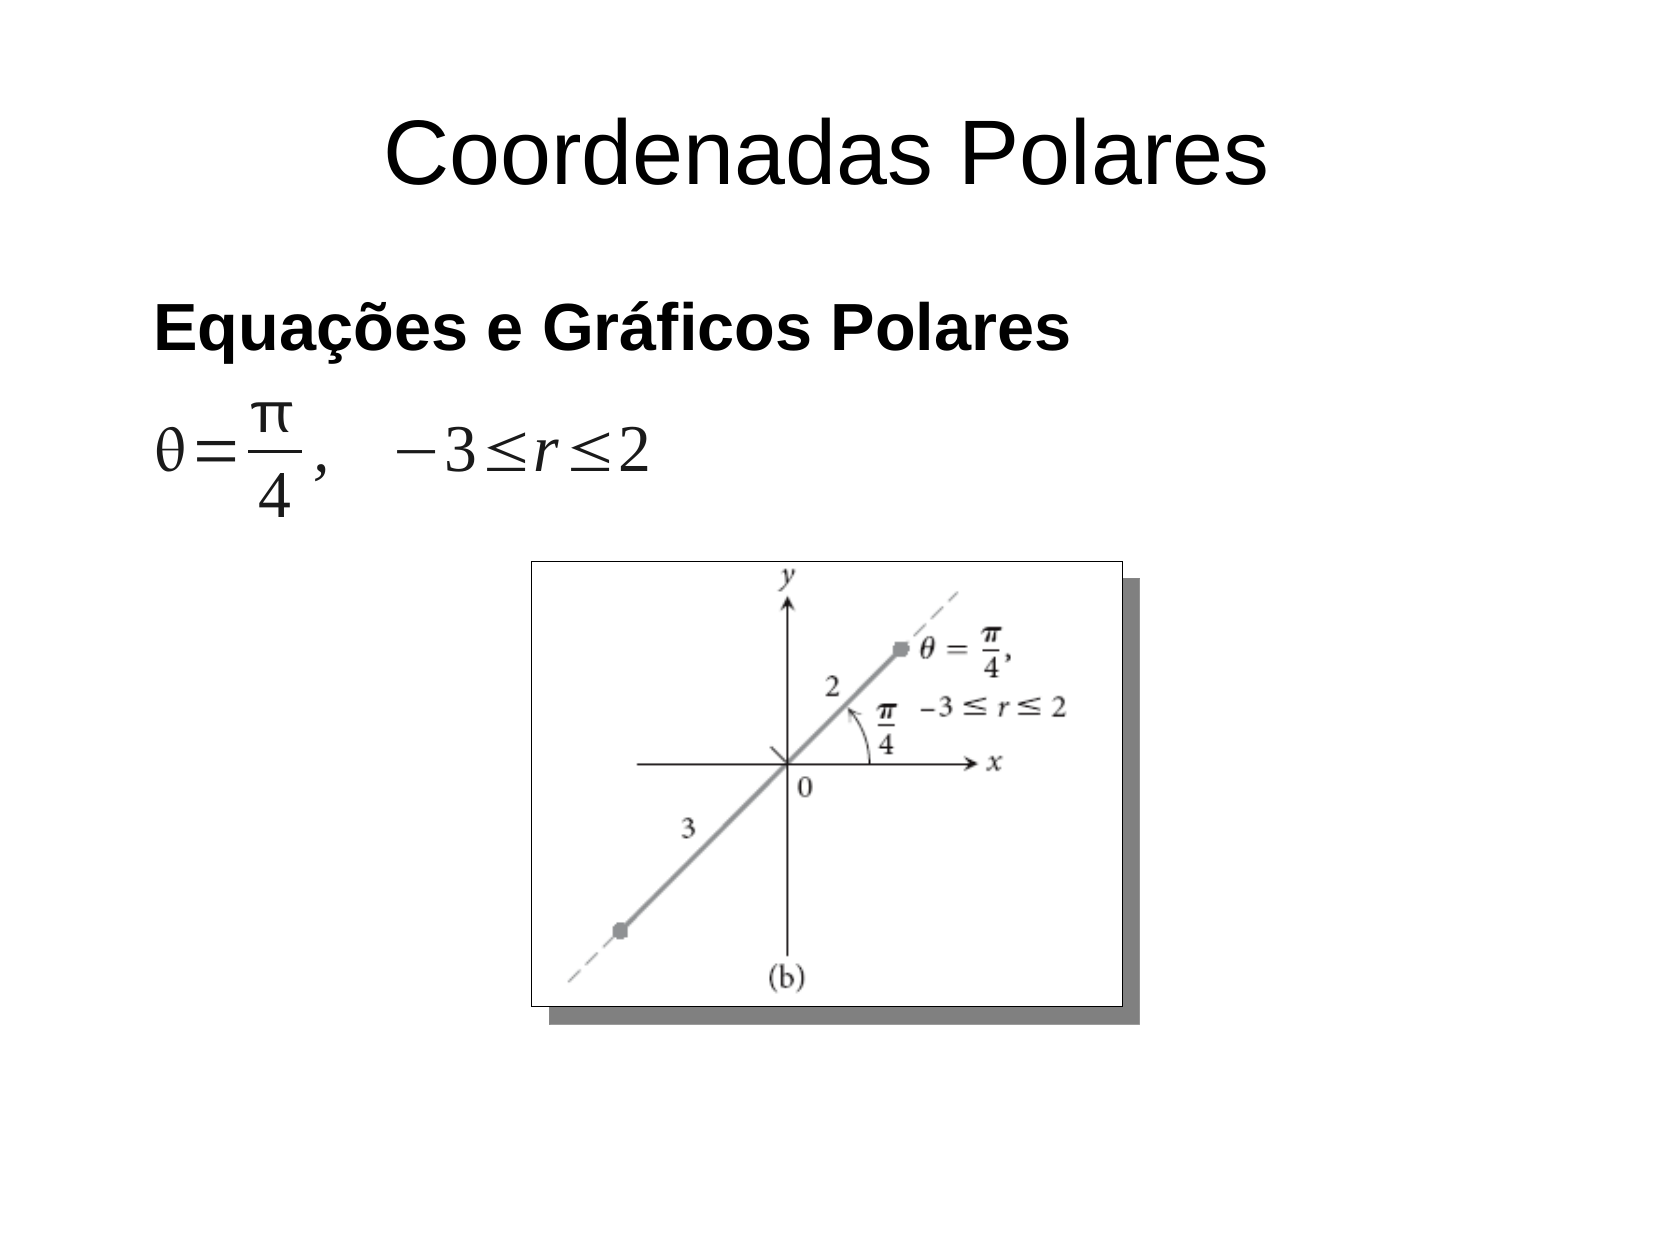

Coordenadas Polares
Coordenadas Polares
# Equações e Gráficos Polares